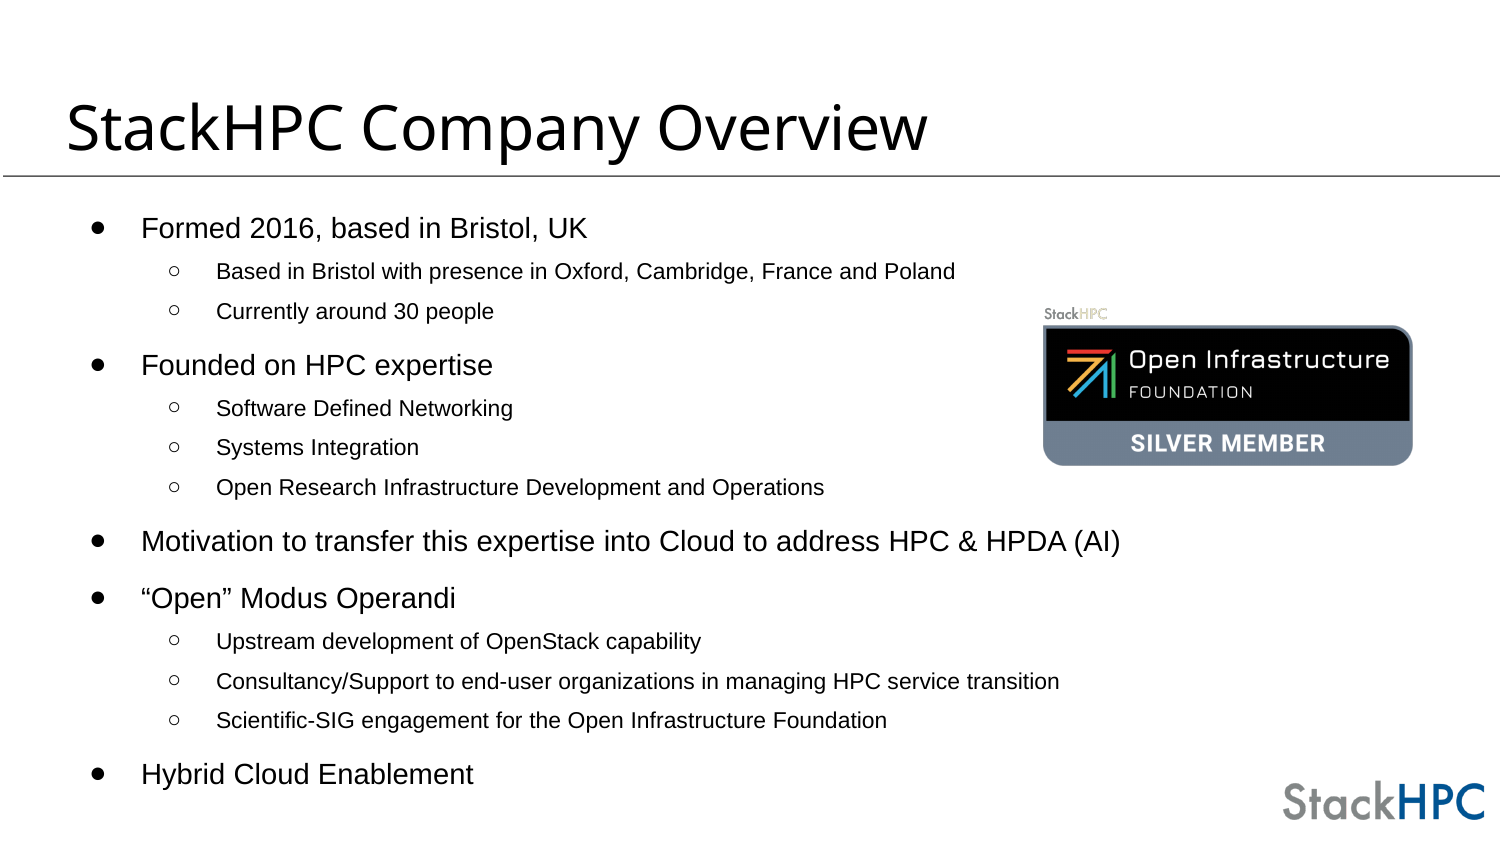

# StackHPC Company Overview
Formed 2016, based in Bristol, UK
Based in Bristol with presence in Oxford, Cambridge, France and Poland
Currently around 30 people
Founded on HPC expertise
Software Defined Networking
Systems Integration
Open Research Infrastructure Development and Operations
Motivation to transfer this expertise into Cloud to address HPC & HPDA (AI)
“Open” Modus Operandi
Upstream development of OpenStack capability
Consultancy/Support to end-user organizations in managing HPC service transition
Scientific-SIG engagement for the Open Infrastructure Foundation
Hybrid Cloud Enablement